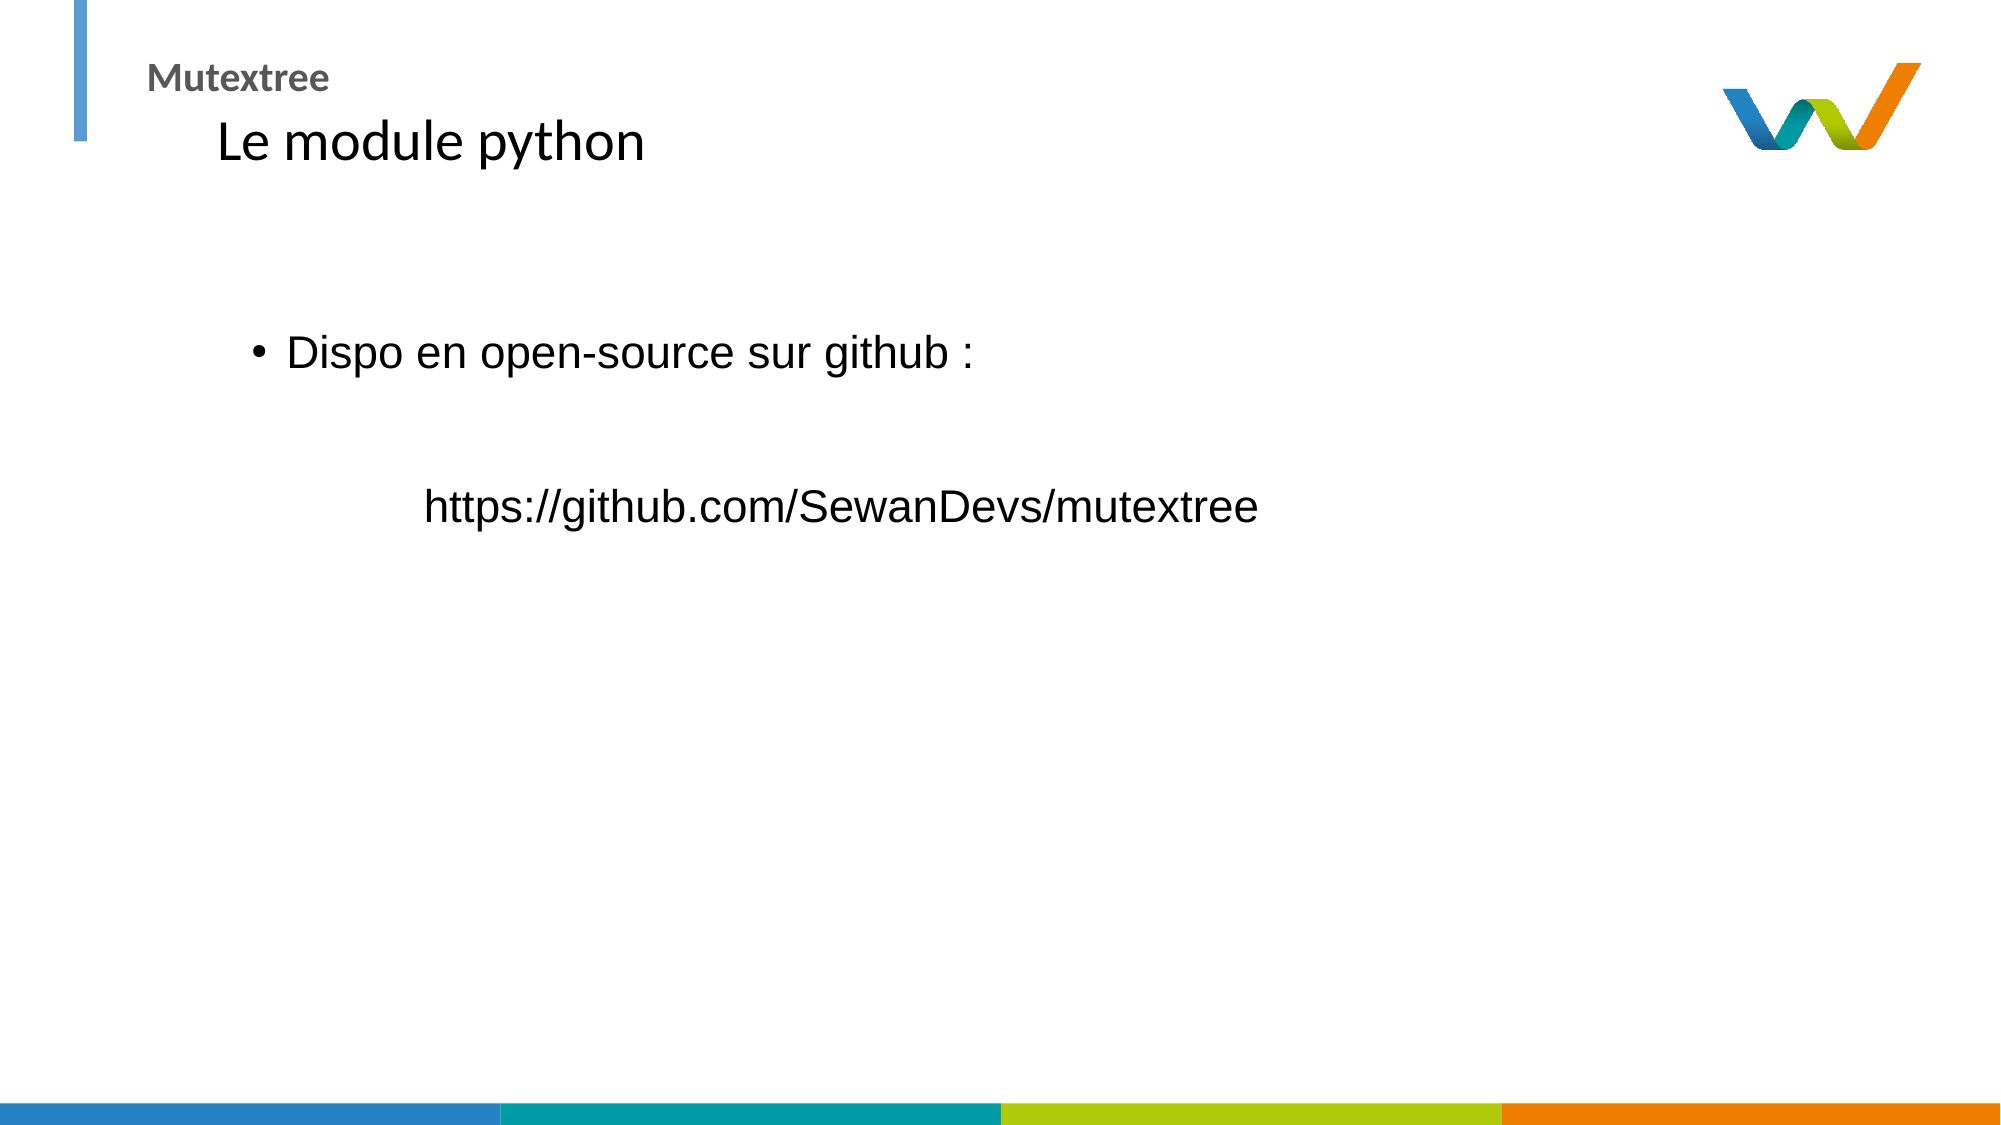

# Mutextree
Le module python
Dispo en open-source sur github :
 https://github.com/SewanDevs/mutextree